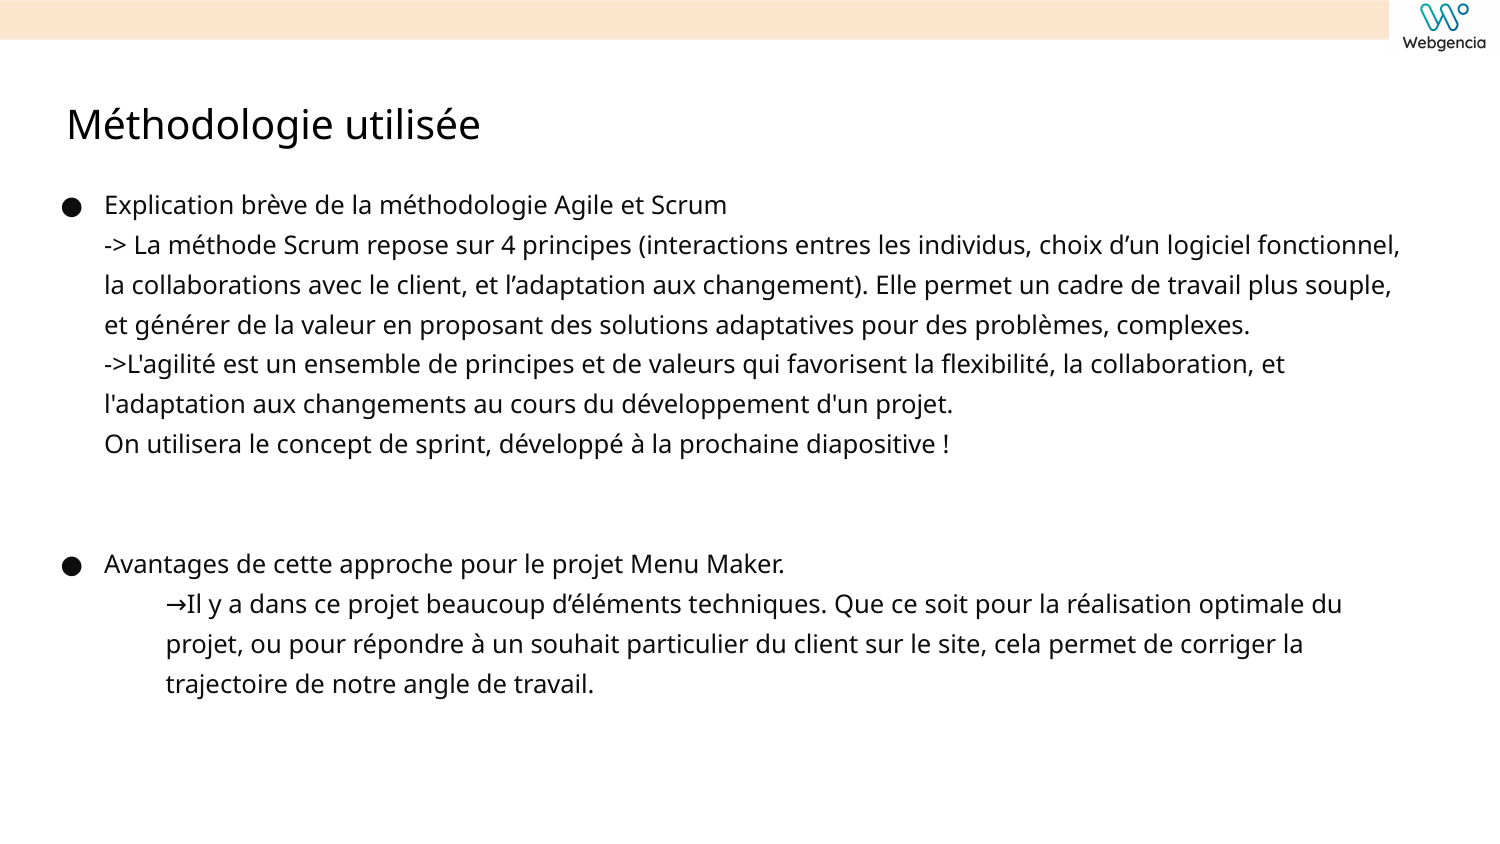

# Méthodologie utilisée
Explication brève de la méthodologie Agile et Scrum
-> La méthode Scrum repose sur 4 principes (interactions entres les individus, choix d’un logiciel fonctionnel, la collaborations avec le client, et l’adaptation aux changement). Elle permet un cadre de travail plus souple, et générer de la valeur en proposant des solutions adaptatives pour des problèmes, complexes.
->L'agilité est un ensemble de principes et de valeurs qui favorisent la flexibilité, la collaboration, et l'adaptation aux changements au cours du développement d'un projet.
On utilisera le concept de sprint, développé à la prochaine diapositive !
Avantages de cette approche pour le projet Menu Maker.
→Il y a dans ce projet beaucoup d’éléments techniques. Que ce soit pour la réalisation optimale du projet, ou pour répondre à un souhait particulier du client sur le site, cela permet de corriger la trajectoire de notre angle de travail.